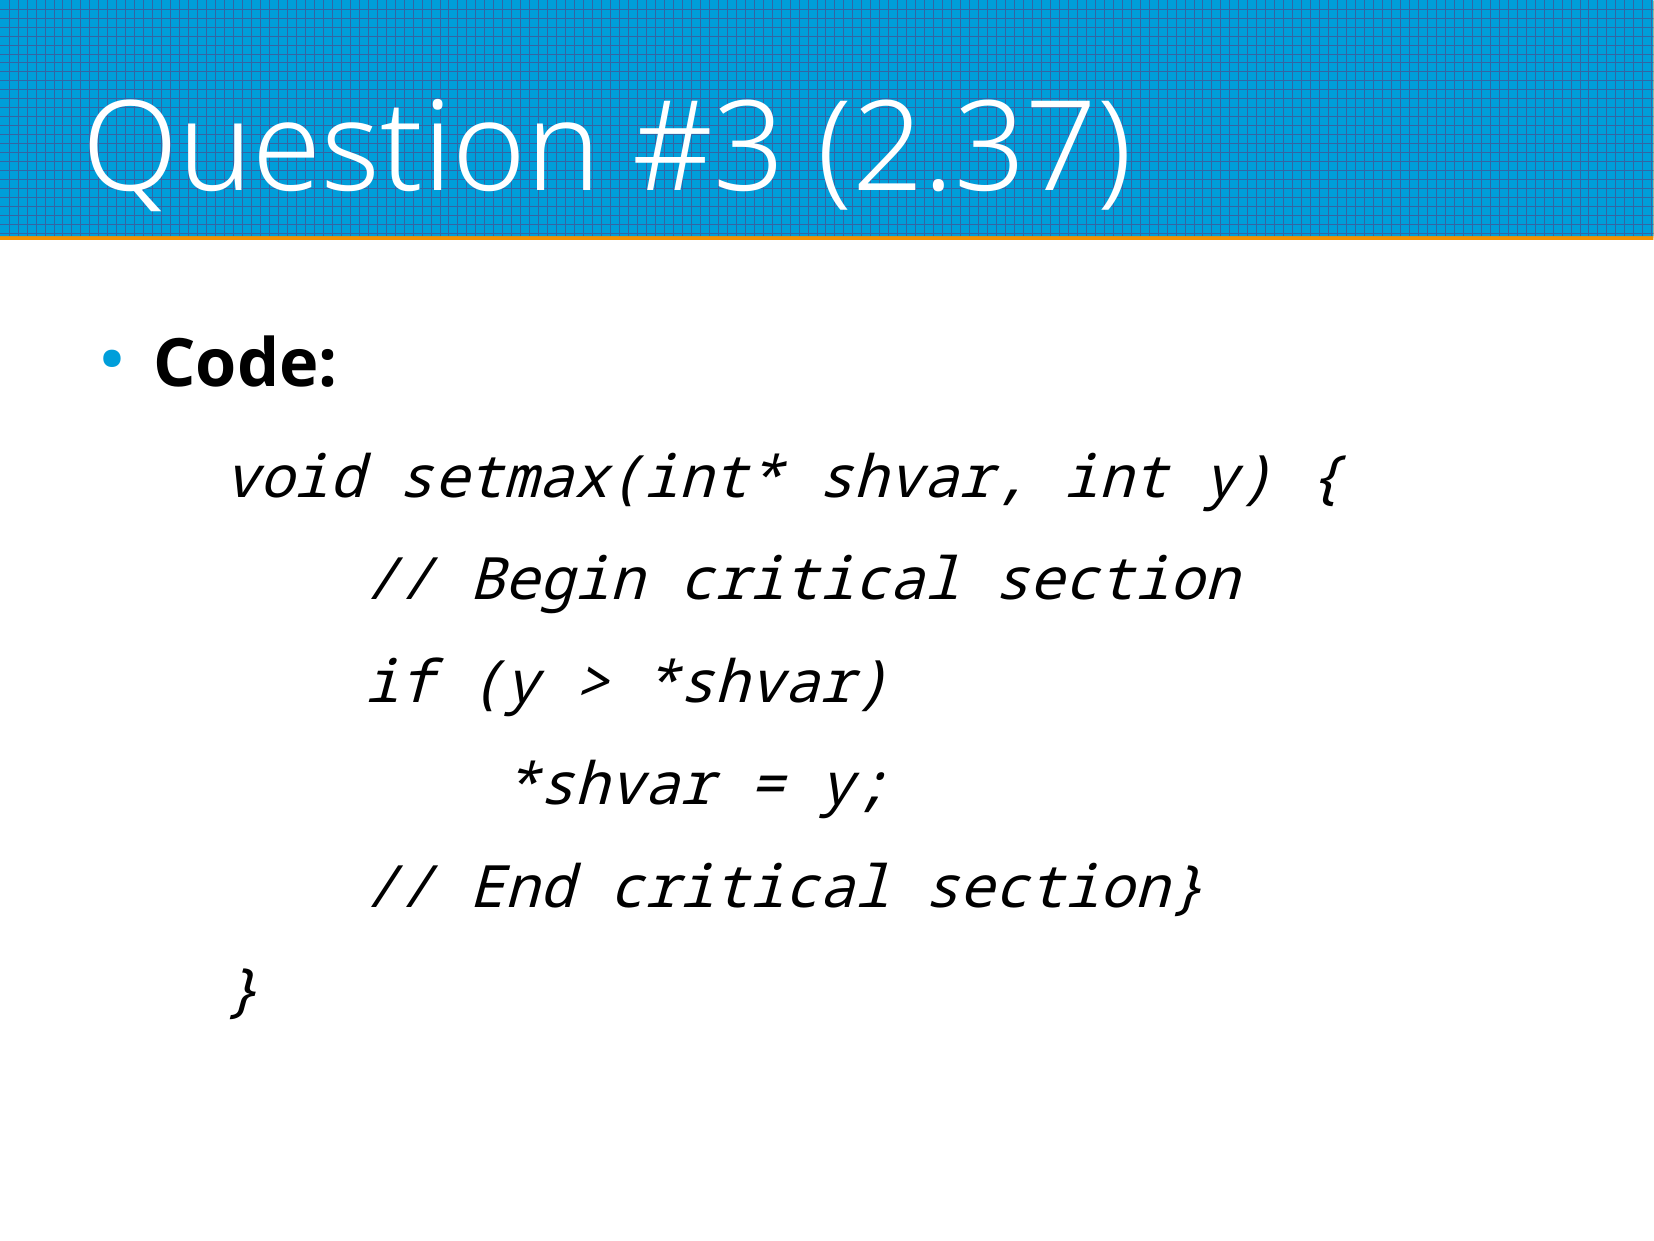

# Question #3 (2.37)
Code:
void setmax(int* shvar, int y) {
 // Begin critical section
 if (y > *shvar)
 *shvar = y;
 // End critical section}
}